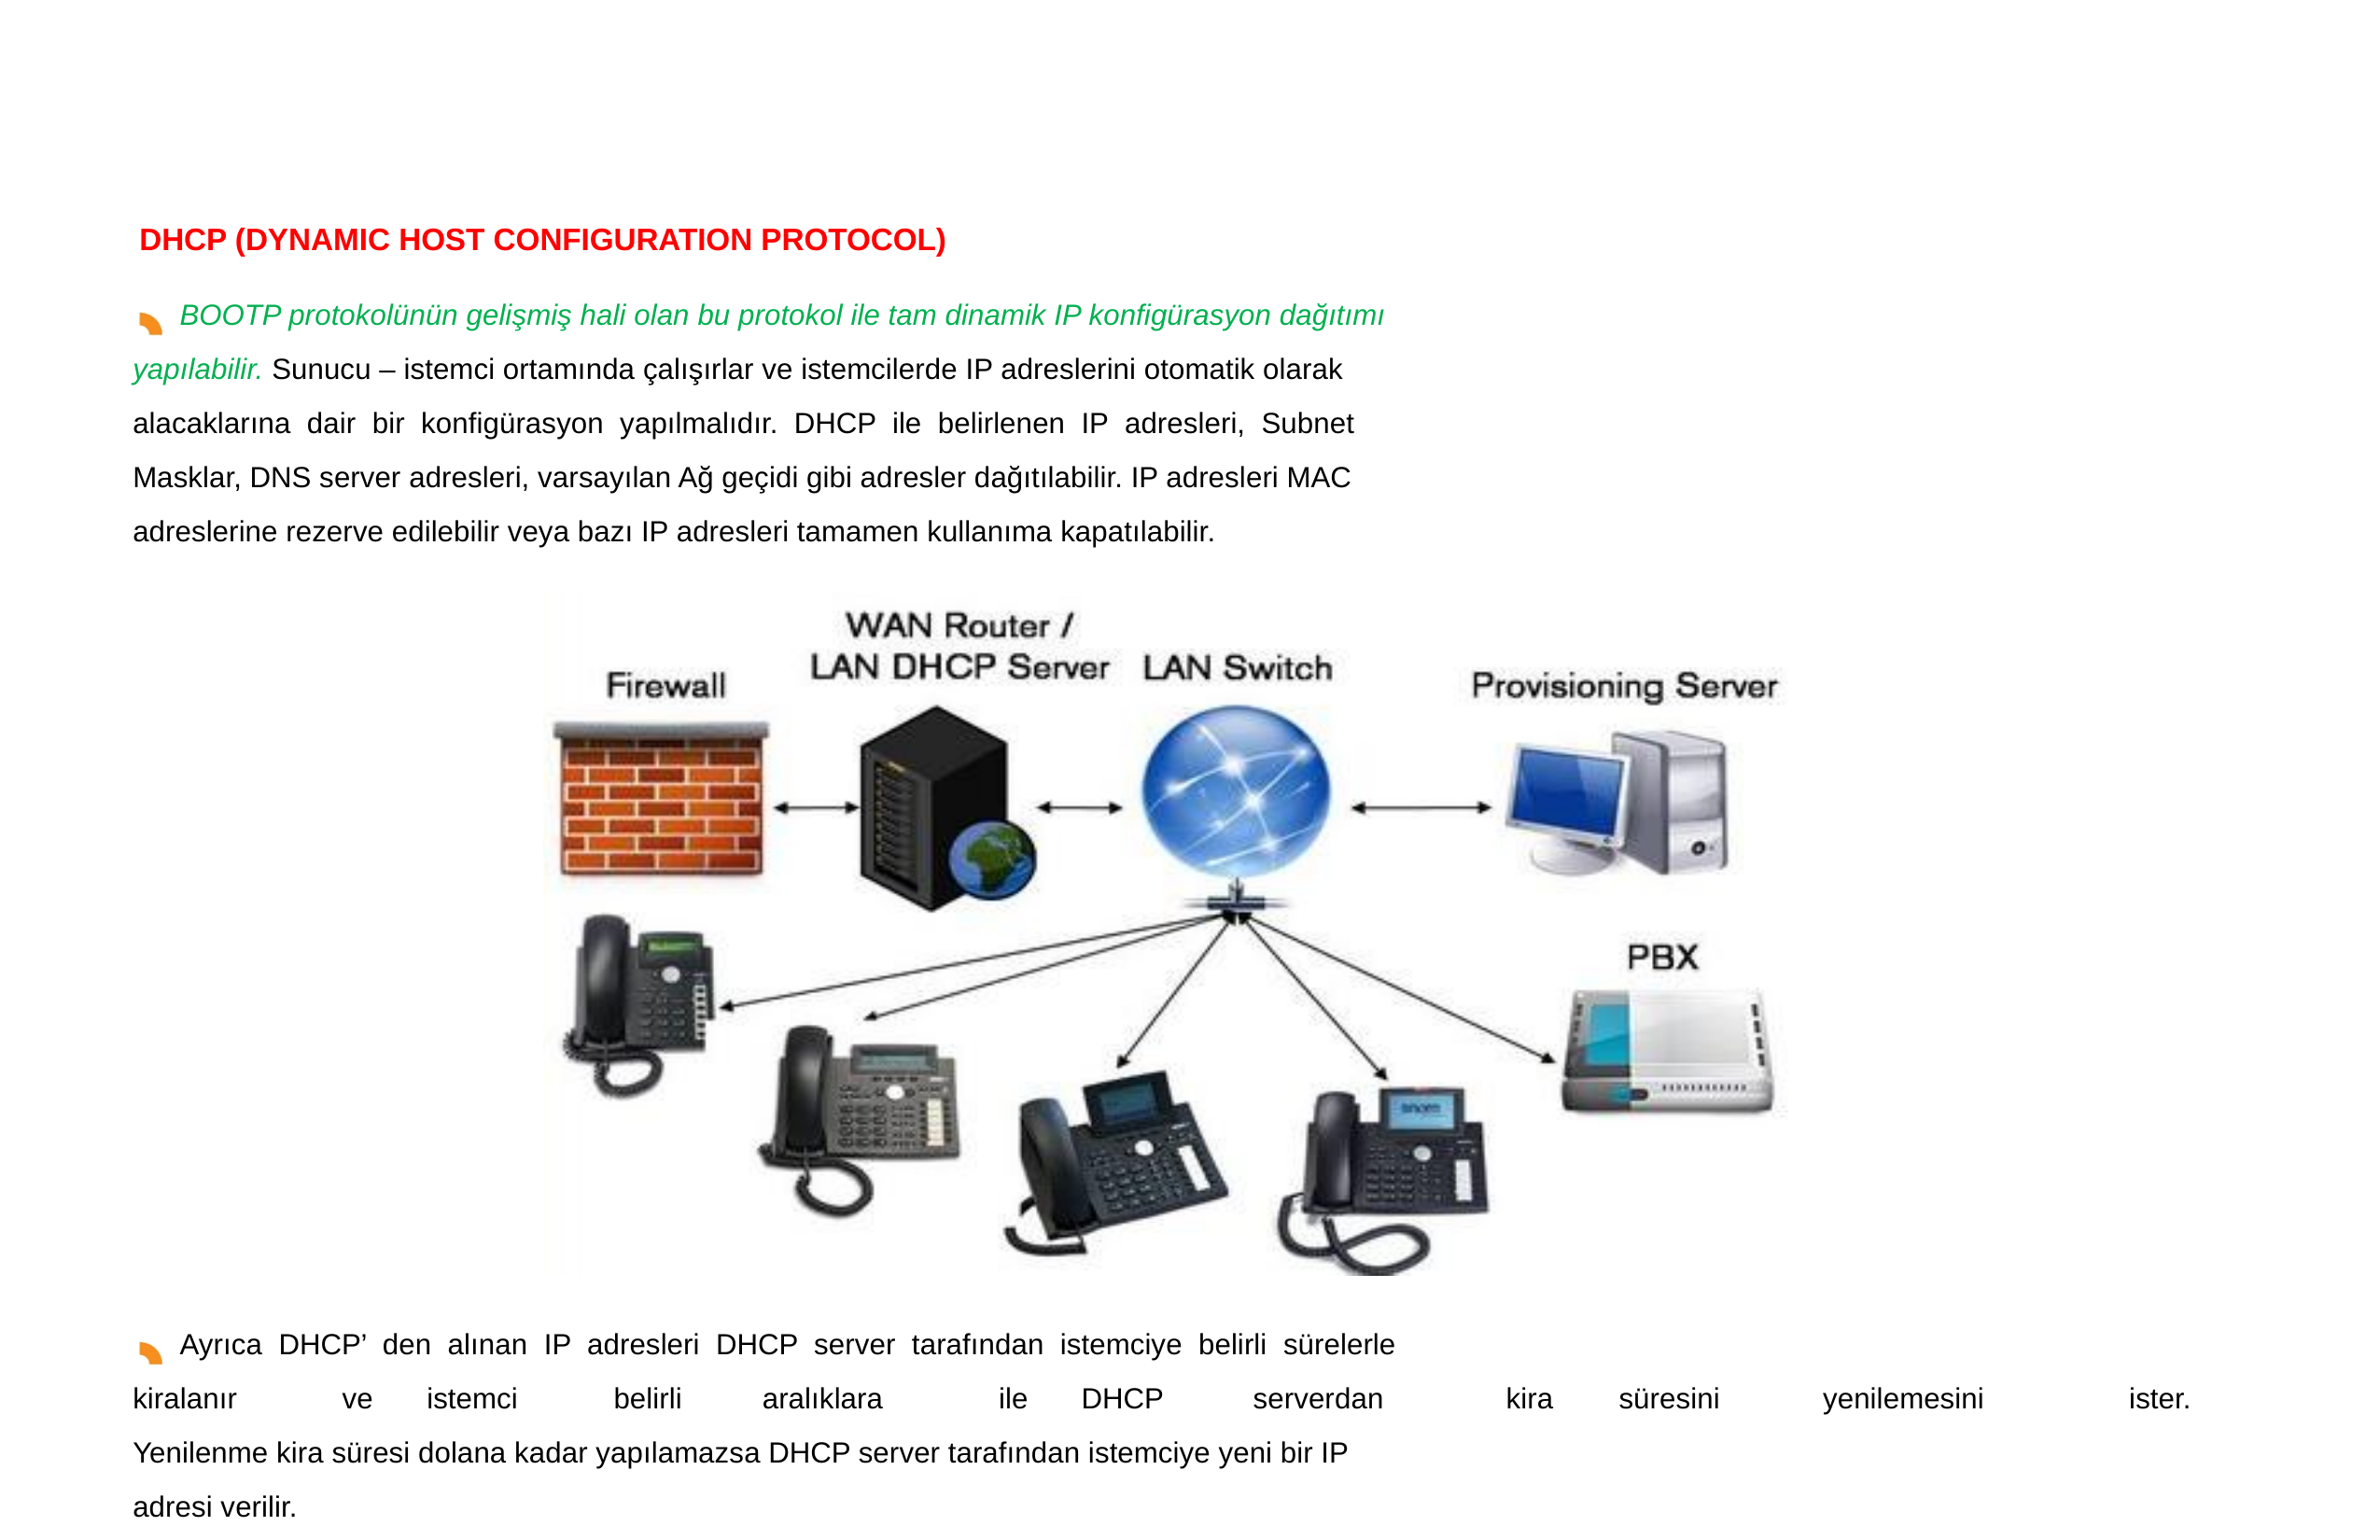

DHCP (DYNAMIC HOST CONFIGURATION PROTOCOL)
 BOOTP protokolünün gelişmiş hali olan bu protokol ile tam dinamik IP konfigürasyon dağıtımı
yapılabilir. Sunucu – istemci ortamında çalışırlar ve istemcilerde IP adreslerini otomatik olarak
alacaklarına dair bir konfigürasyon yapılmalıdır. DHCP ile belirlenen IP adresleri, Subnet
Masklar, DNS server adresleri, varsayılan Ağ geçidi gibi adresler dağıtılabilir. IP adresleri MAC
adreslerine rezerve edilebilir veya bazı IP adresleri tamamen kullanıma kapatılabilir.
 Ayrıca DHCP’ den alınan IP adresleri DHCP server tarafından istemciye belirli sürelerle
kiralanır
ve
istemci
belirli
aralıklara
ile
DHCP
serverdan
kira
süresini
yenilemesini
ister.
Yenilenme kira süresi dolana kadar yapılamazsa DHCP server tarafından istemciye yeni bir IP
adresi verilir.